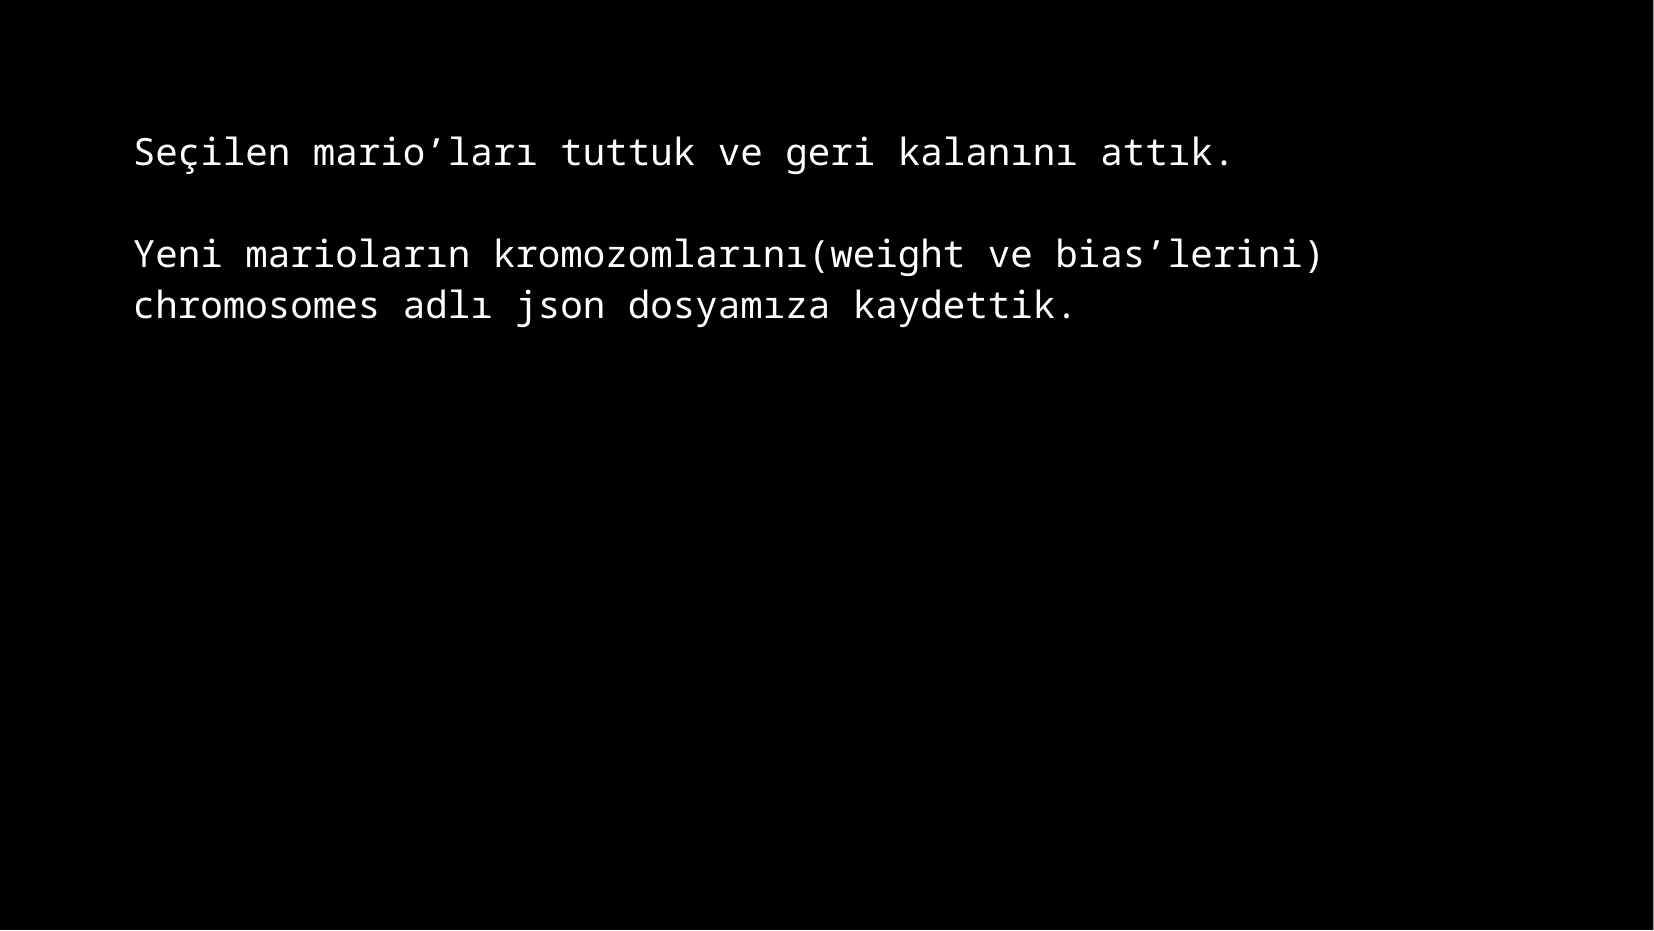

Seçilen mario’ları tuttuk ve geri kalanını attık.
Yeni marioların kromozomlarını(weight ve bias’lerini) chromosomes adlı json dosyamıza kaydettik.